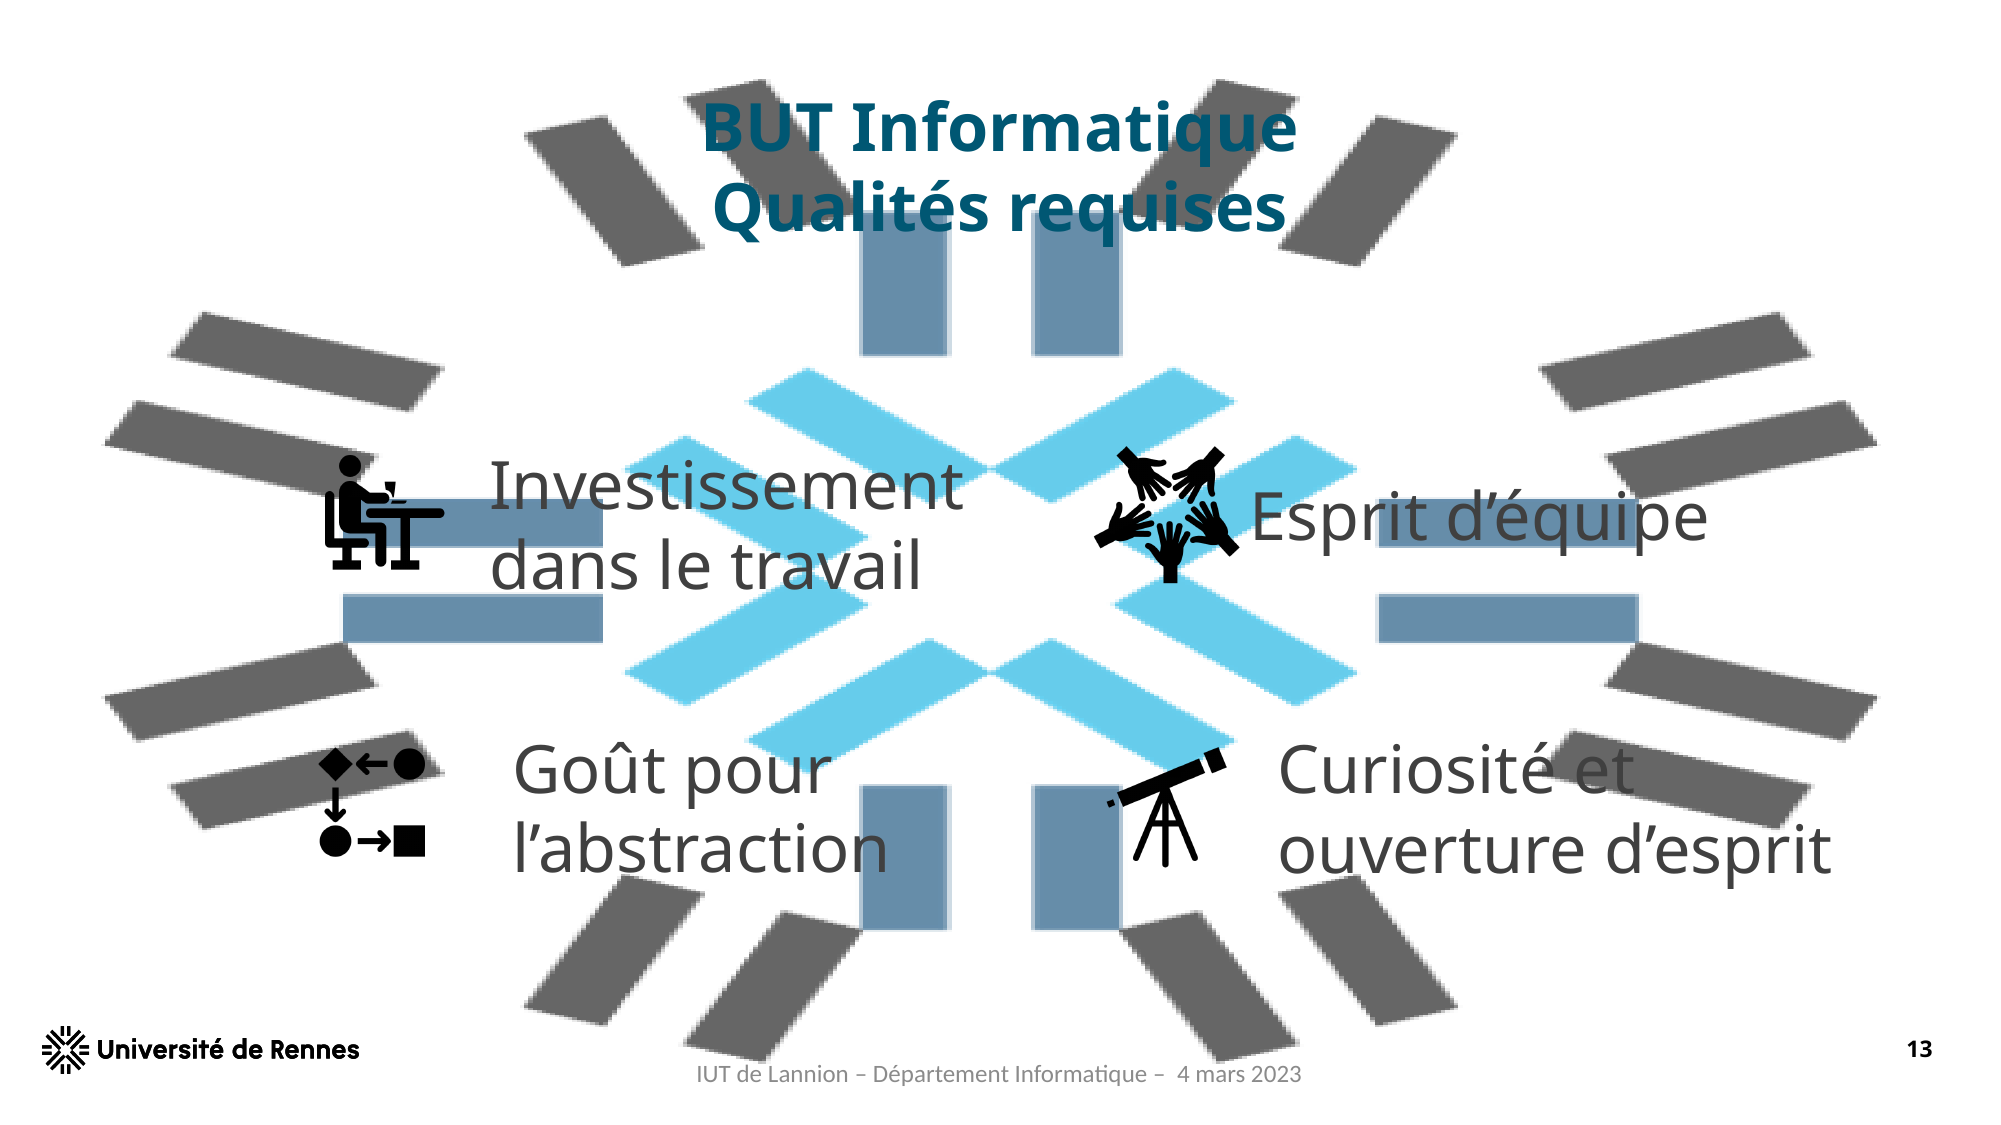

BUT Informatique
Qualités requises
Investissement dans le travail
Esprit d’équipe
Goût pour l’abstraction
Curiosité et ouverture d’esprit
13
IUT de Lannion – Département Informatique – 4 mars 2023